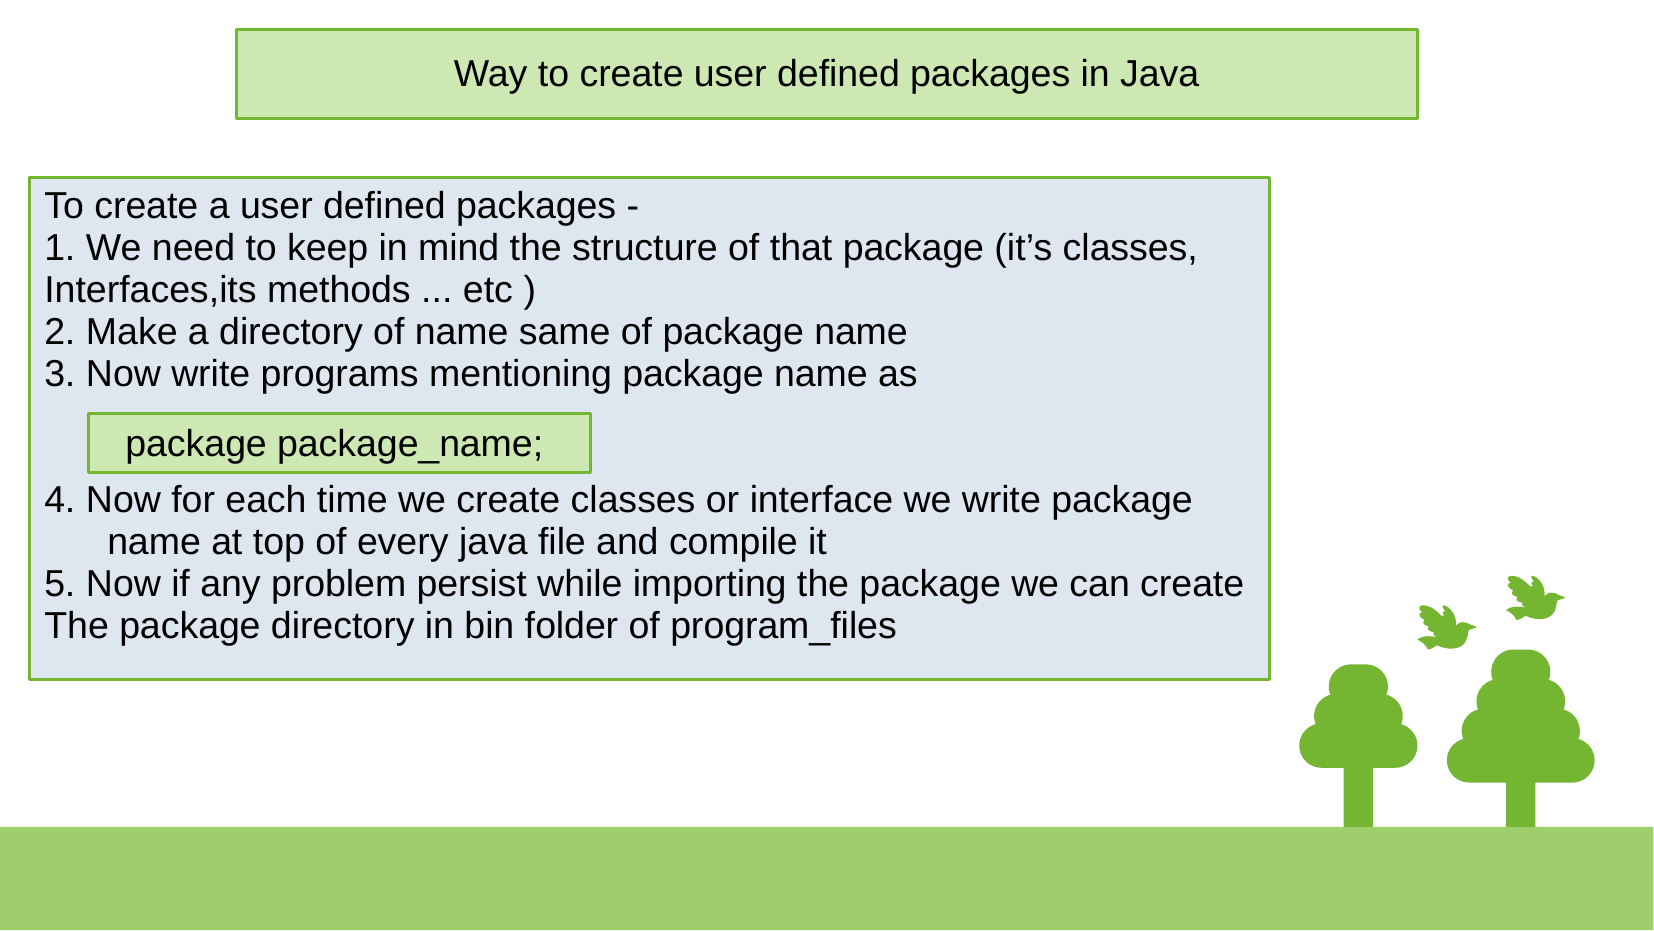

Way to create user defined packages in Java
To create a user defined packages -
1. We need to keep in mind the structure of that package (it’s classes,
Interfaces,its methods ... etc )
2. Make a directory of name same of package name
3. Now write programs mentioning package name as
4. Now for each time we create classes or interface we write package
 name at top of every java file and compile it
5. Now if any problem persist while importing the package we can create
The package directory in bin folder of program_files
package package_name;